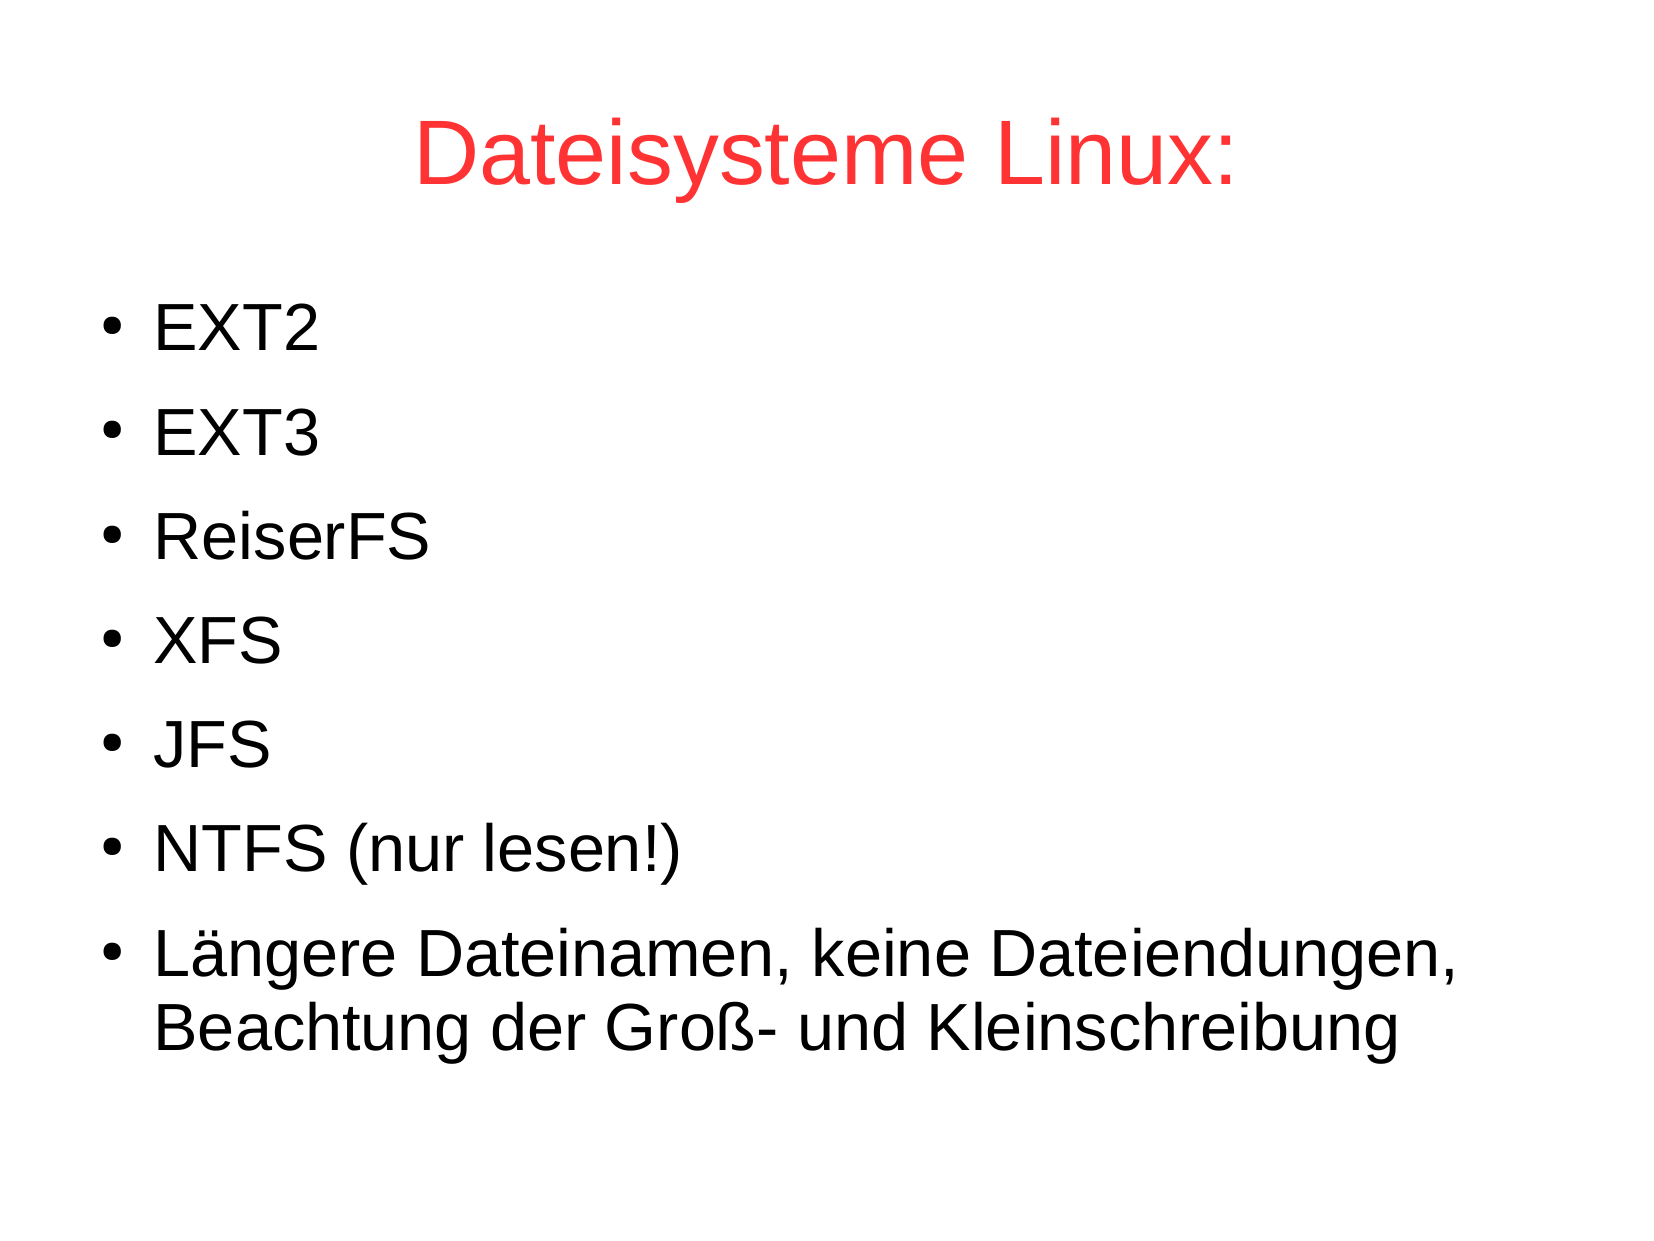

# Dateisysteme Linux:
EXT2
EXT3
ReiserFS
XFS
JFS
NTFS (nur lesen!)
Längere Dateinamen, keine Dateiendungen, Beachtung der Groß- und Kleinschreibung